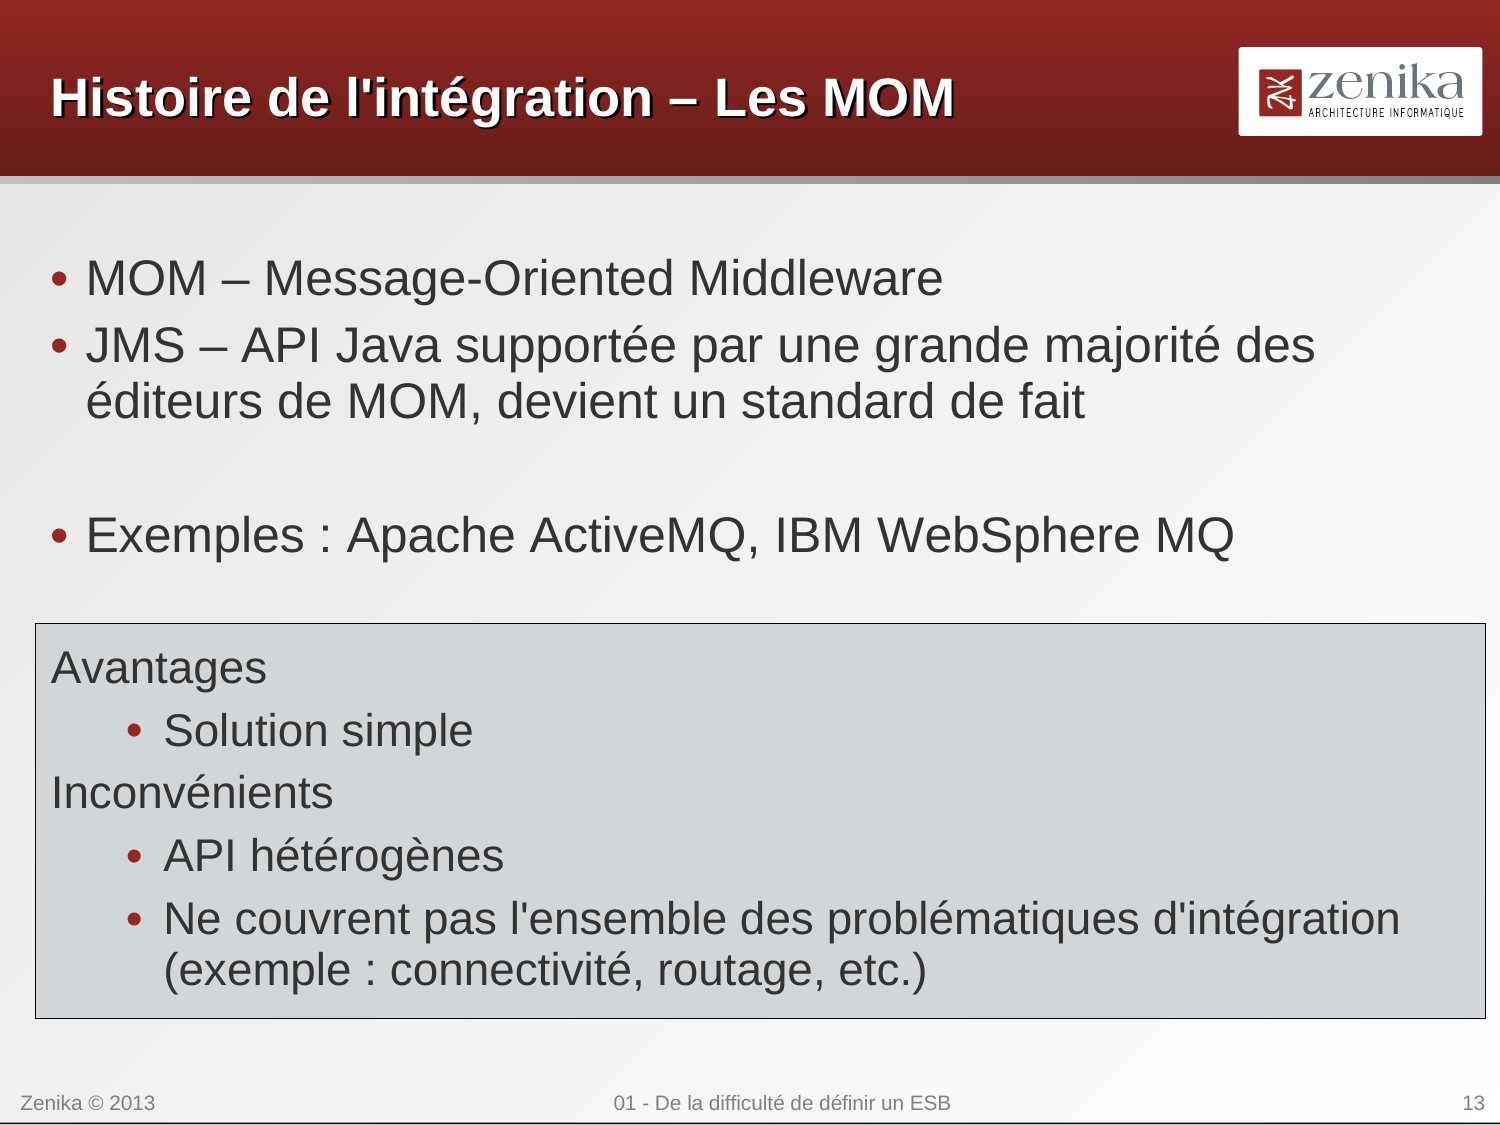

# Histoire de l'intégration – Les MOM
MOM – Message-Oriented Middleware
JMS – API Java supportée par une grande majorité des éditeurs de MOM, devient un standard de fait
Exemples : Apache ActiveMQ, IBM WebSphere MQ
Avantages
Solution simple
Inconvénients
API hétérogènes
Ne couvrent pas l'ensemble des problématiques d'intégration (exemple : connectivité, routage, etc.)